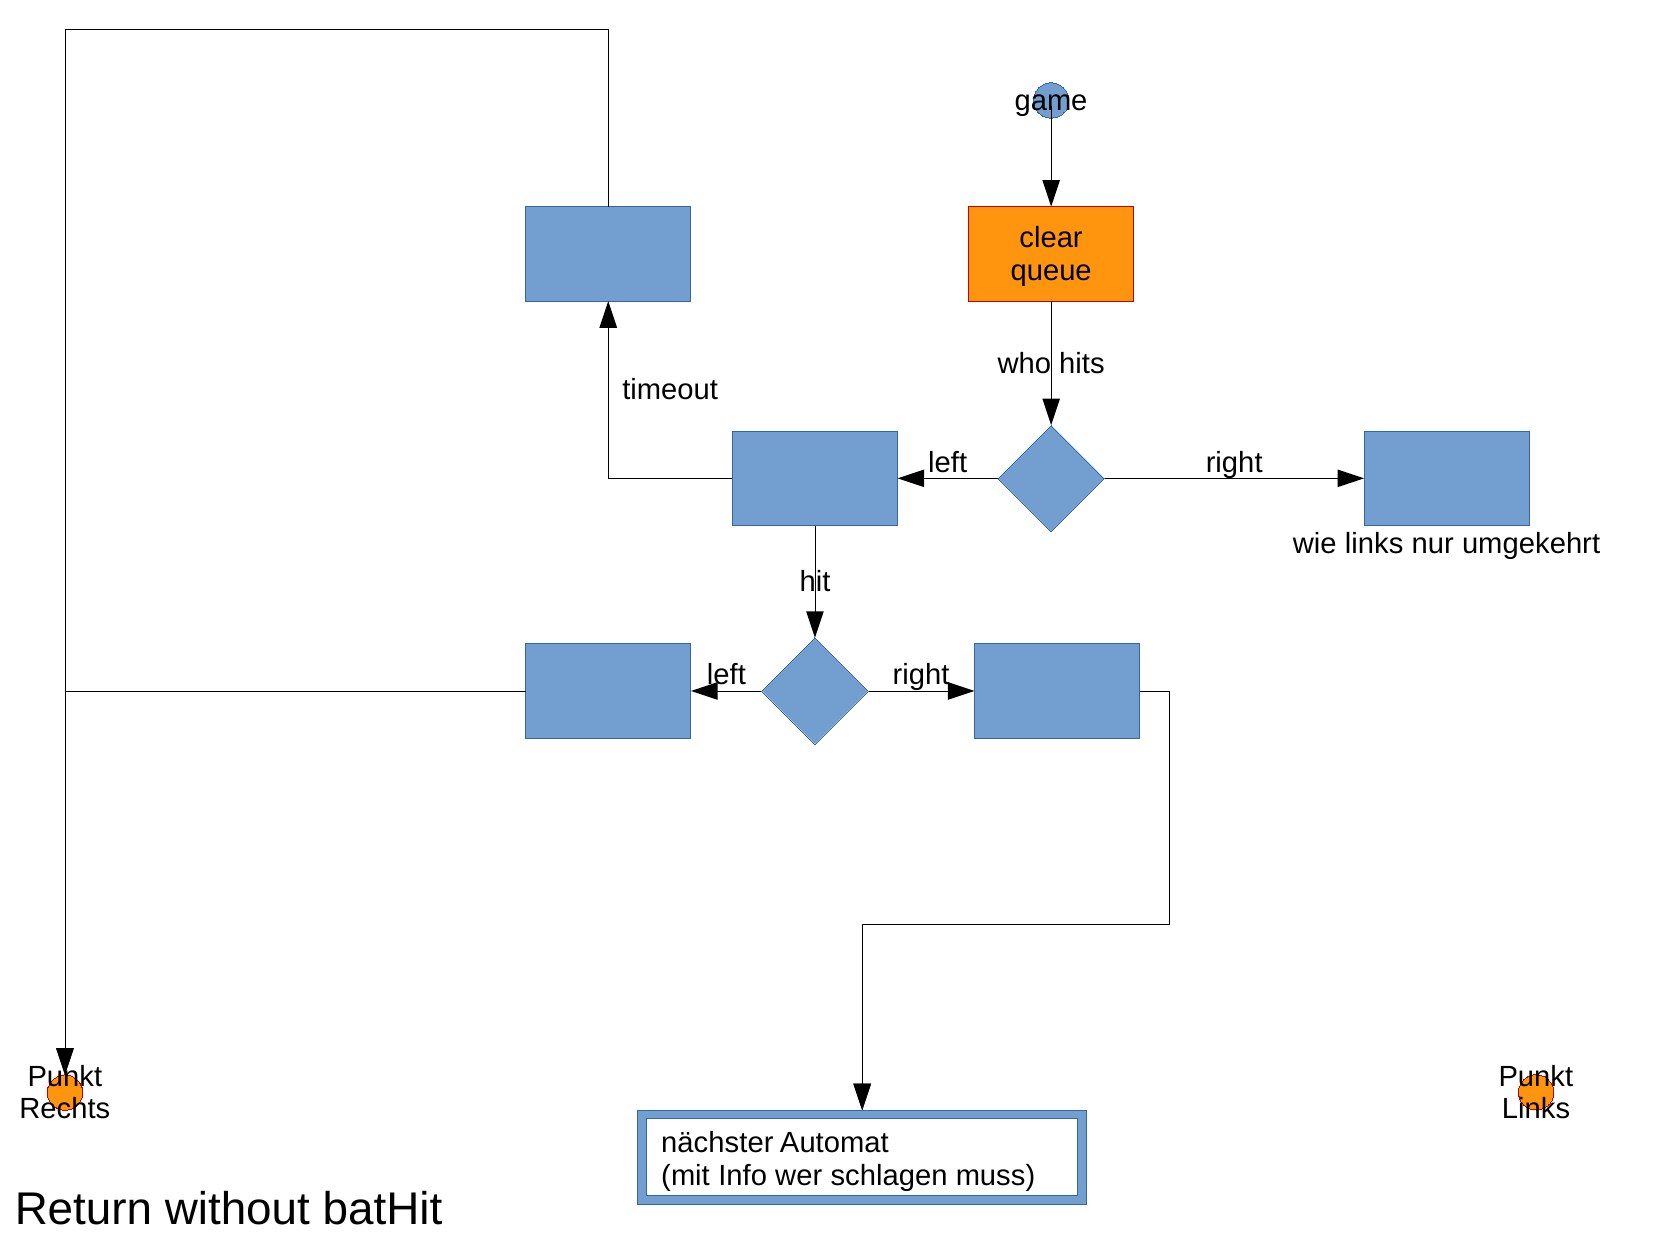

game
clear
queue
wie links nur umgekehrt
Punkt
Links
Punkt
Rechts
nächster Automat
(mit Info wer schlagen muss)
Return without batHit